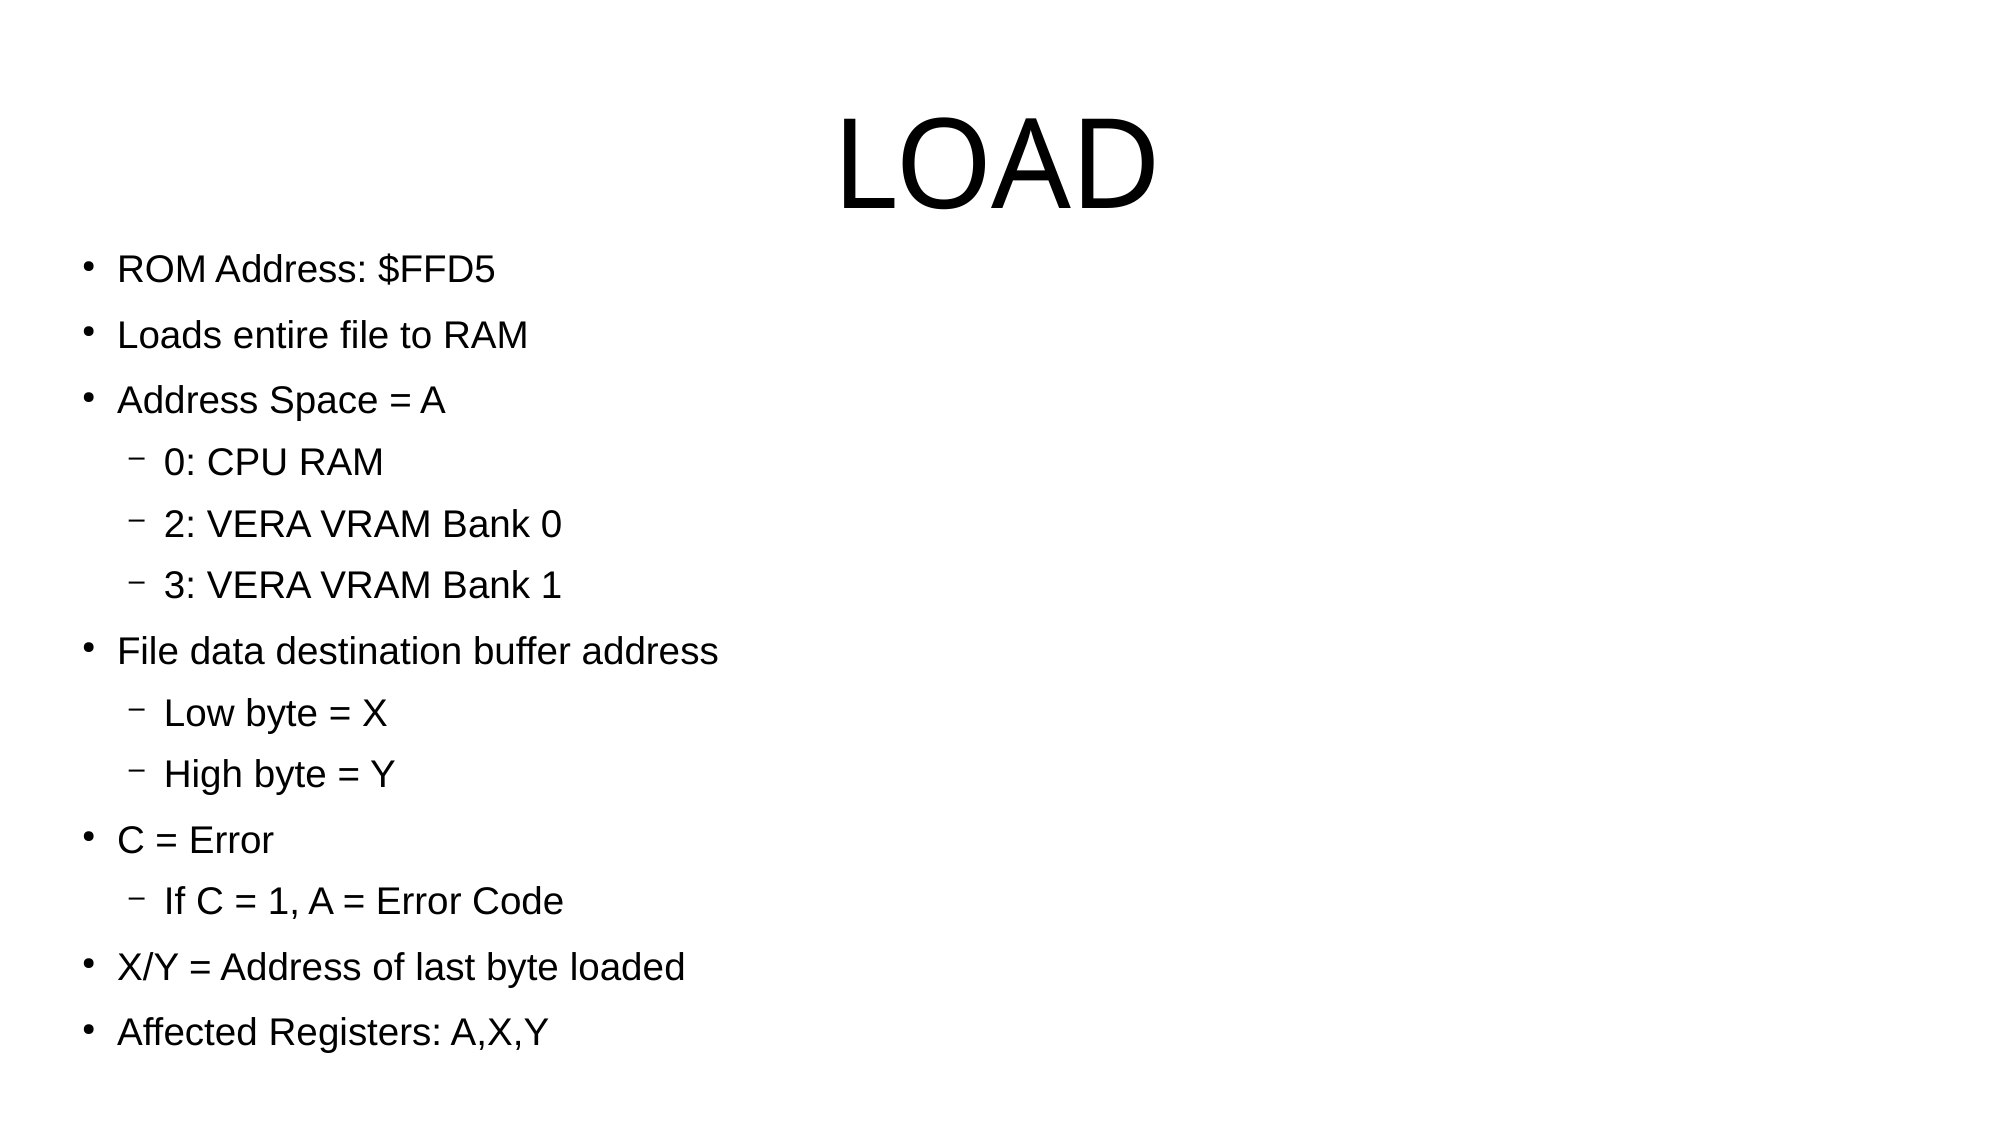

LOAD
# ROM Address: $FFD5
Loads entire file to RAM
Address Space = A
0: CPU RAM
2: VERA VRAM Bank 0
3: VERA VRAM Bank 1
File data destination buffer address
Low byte = X
High byte = Y
C = Error
If C = 1, A = Error Code
X/Y = Address of last byte loaded
Affected Registers: A,X,Y